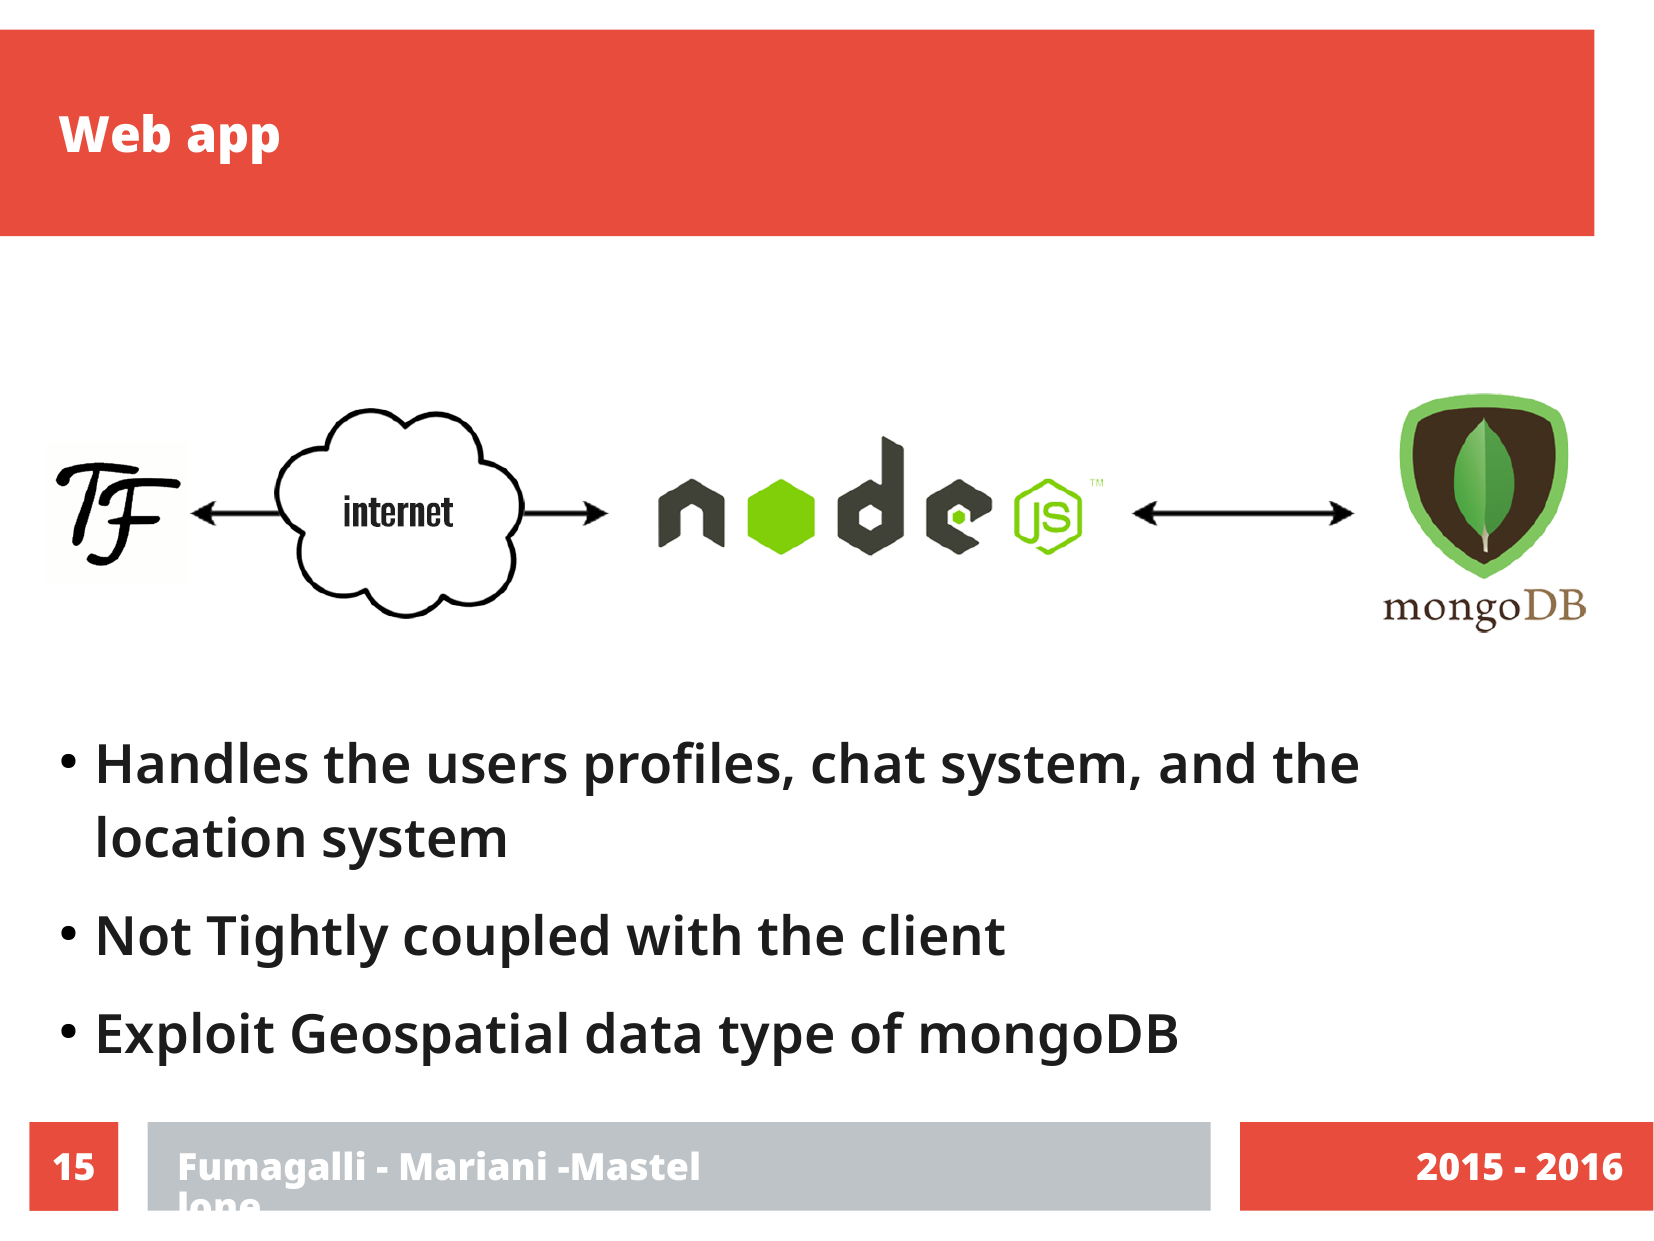

# Web app
Handles the users profiles, chat system, and the location system
Not Tightly coupled with the client
Exploit Geospatial data type of mongoDB
15
Fumagalli - Mariani -Mastellone
2015 - 2016